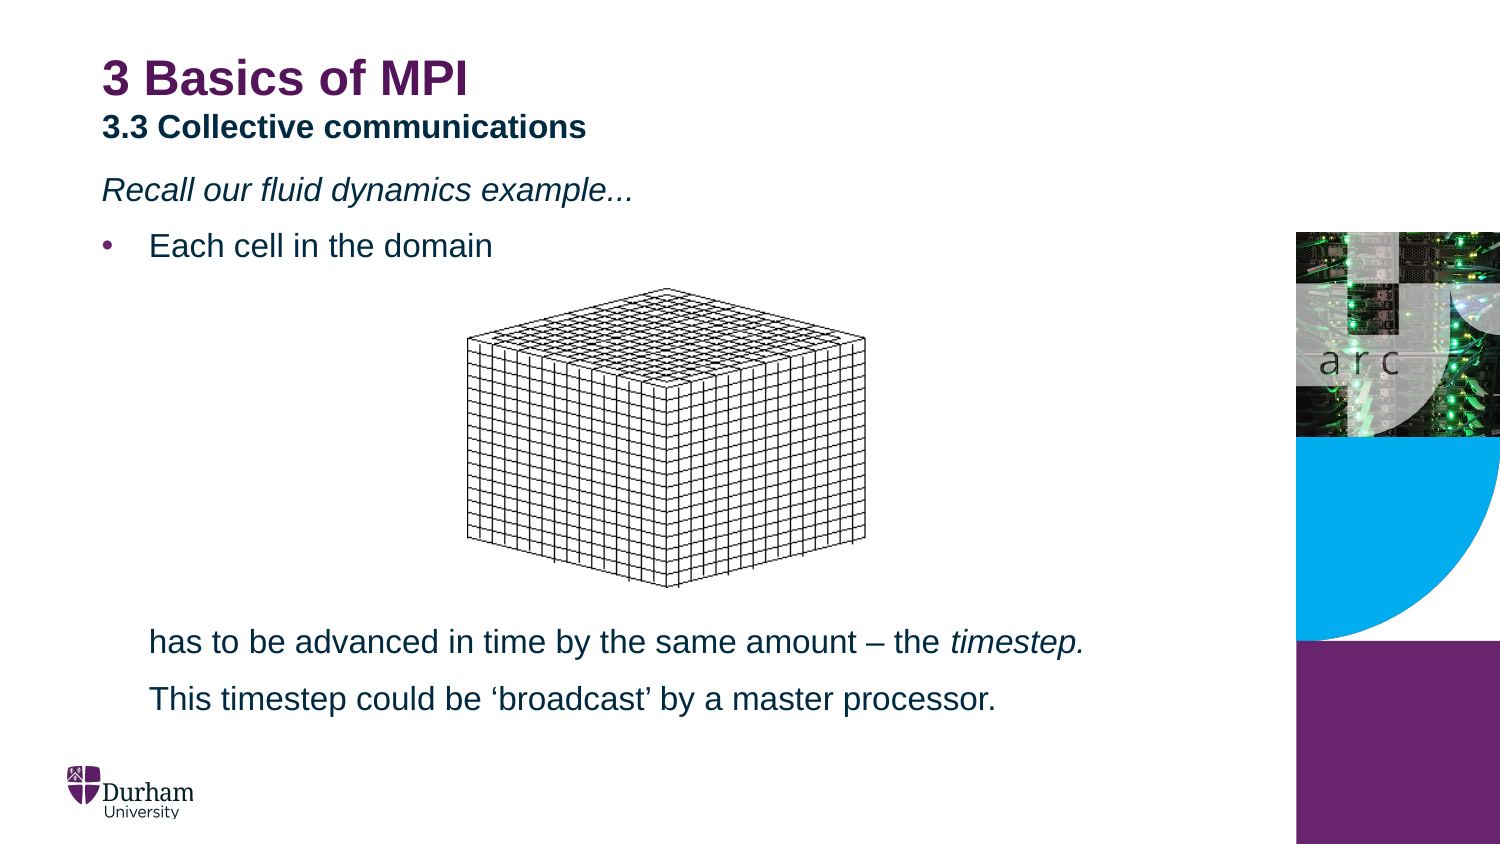

# 3 Basics of MPI 3.3 Collective communications
Recall our fluid dynamics example...
Each cell in the domain
has to be advanced in time by the same amount – the timestep.
This timestep could be ‘broadcast’ by a master processor.